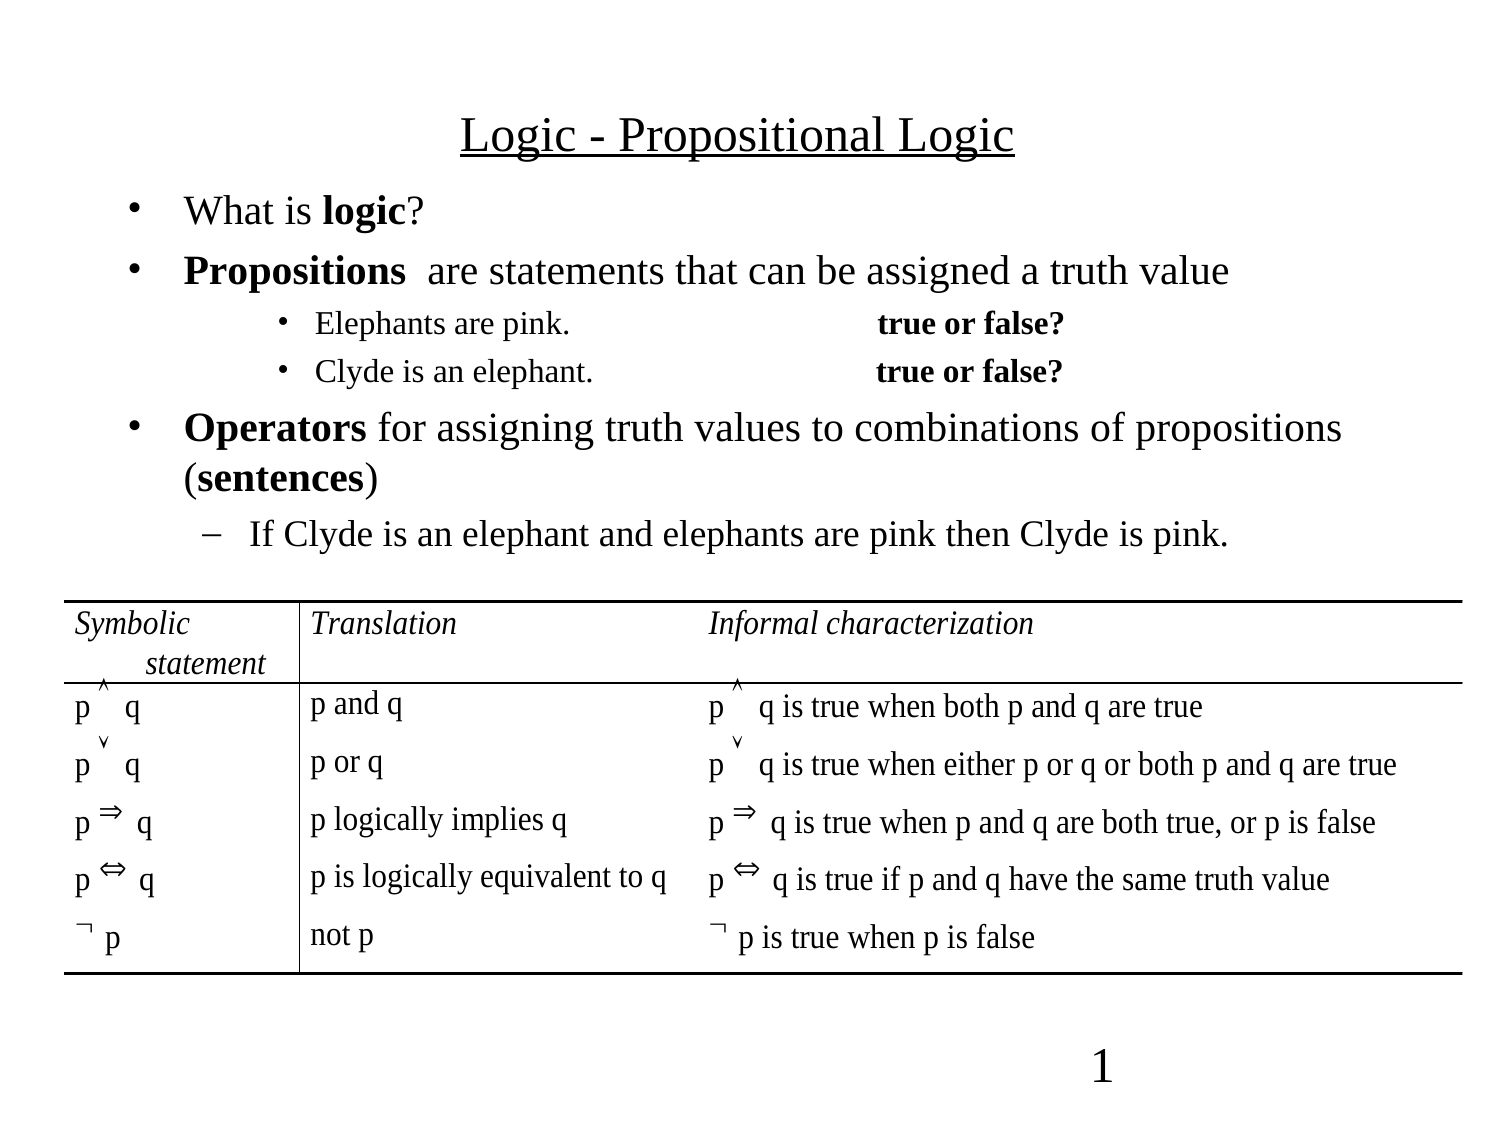

# Logic - Propositional Logic
What is logic?
Propositions are statements that can be assigned a truth value
Elephants are pink. 		true or false?
Clyde is an elephant.	 true or false?
Operators for assigning truth values to combinations of propositions (sentences)
If Clyde is an elephant and elephants are pink then Clyde is pink.
1